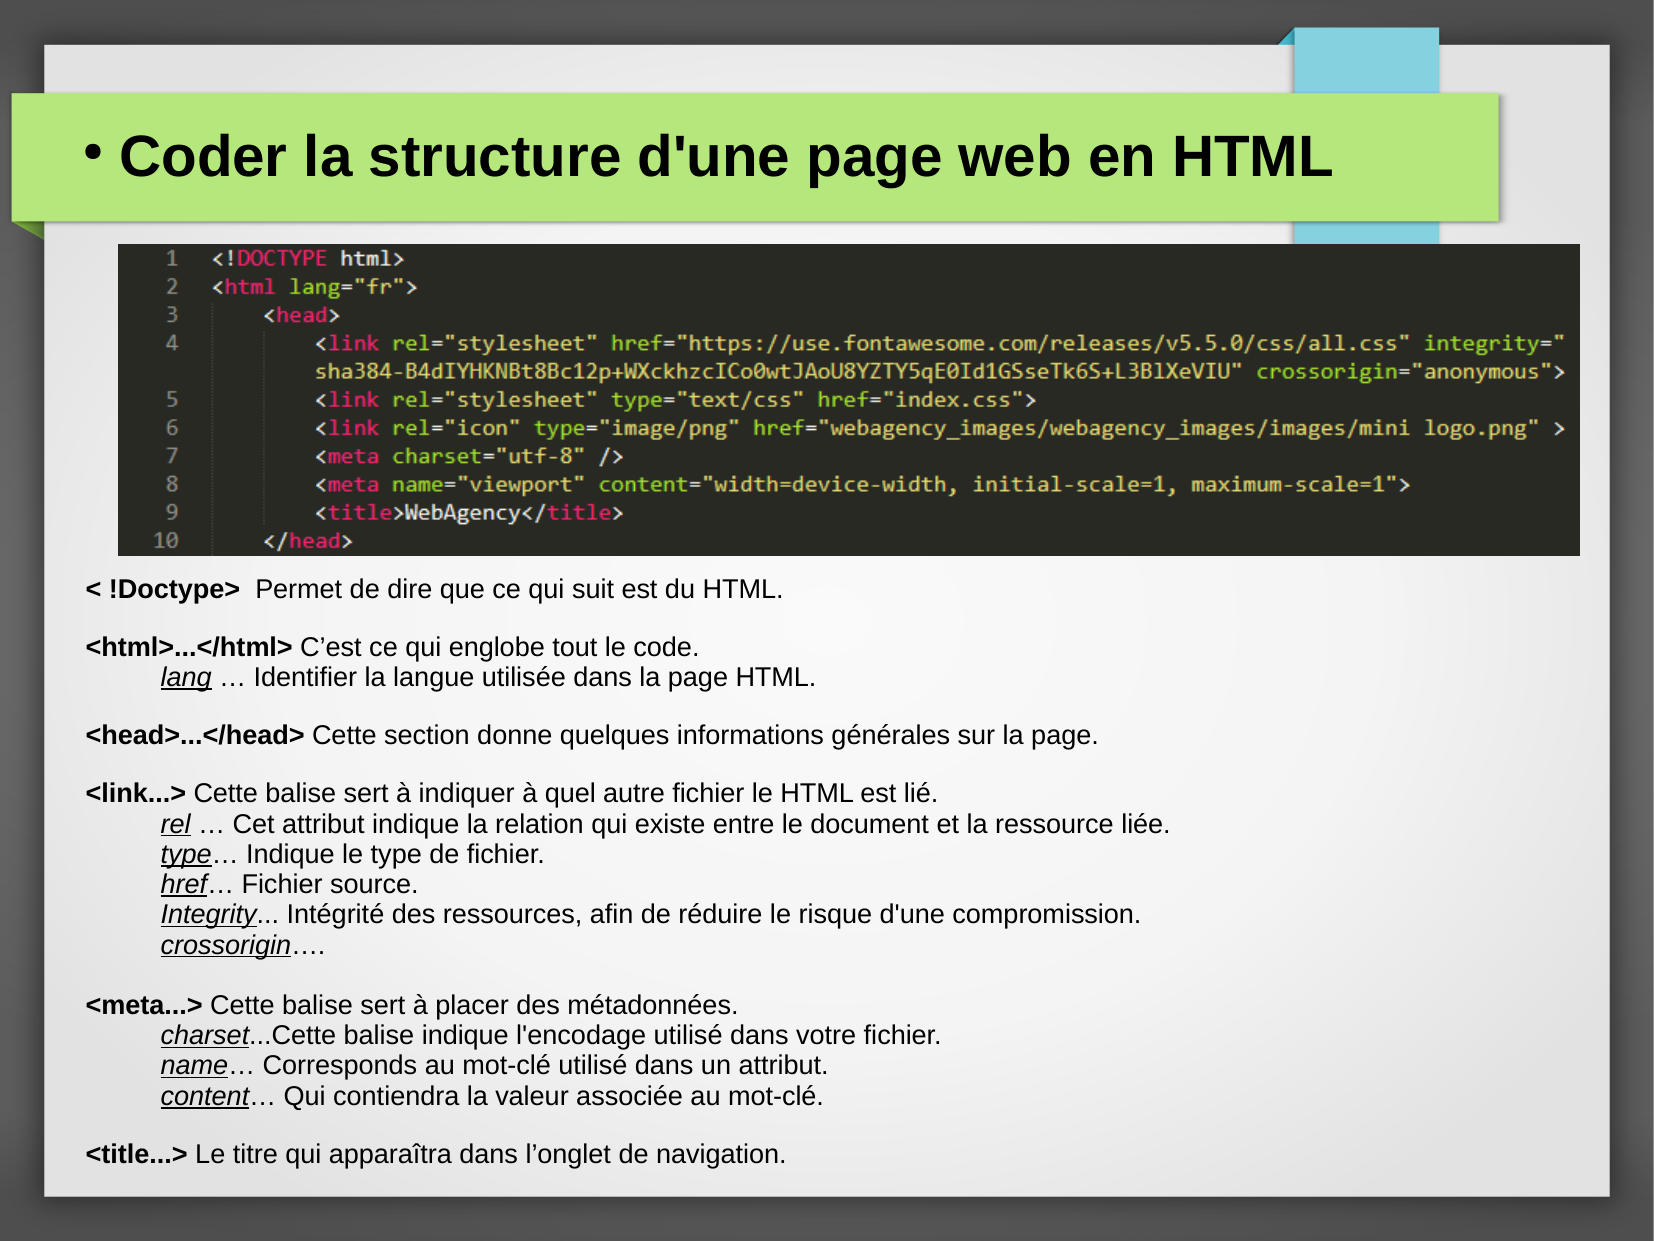

# Coder la structure d'une page web en HTML
< !Doctype> Permet de dire que ce qui suit est du HTML.
<html>...</html> C’est ce qui englobe tout le code.
	lang … Identifier la langue utilisée dans la page HTML.
<head>...</head> Cette section donne quelques informations générales sur la page.
<link...> Cette balise sert à indiquer à quel autre fichier le HTML est lié.
	rel … Cet attribut indique la relation qui existe entre le document et la ressource liée.
	type… Indique le type de fichier.
	href… Fichier source.
	Integrity... Intégrité des ressources, afin de réduire le risque d'une compromission.
	crossorigin….
<meta...> Cette balise sert à placer des métadonnées.
	charset...Cette balise indique l'encodage utilisé dans votre fichier.
	name… Corresponds au mot-clé utilisé dans un attribut.
	content… Qui contiendra la valeur associée au mot-clé.
<title...> Le titre qui apparaîtra dans l’onglet de navigation.